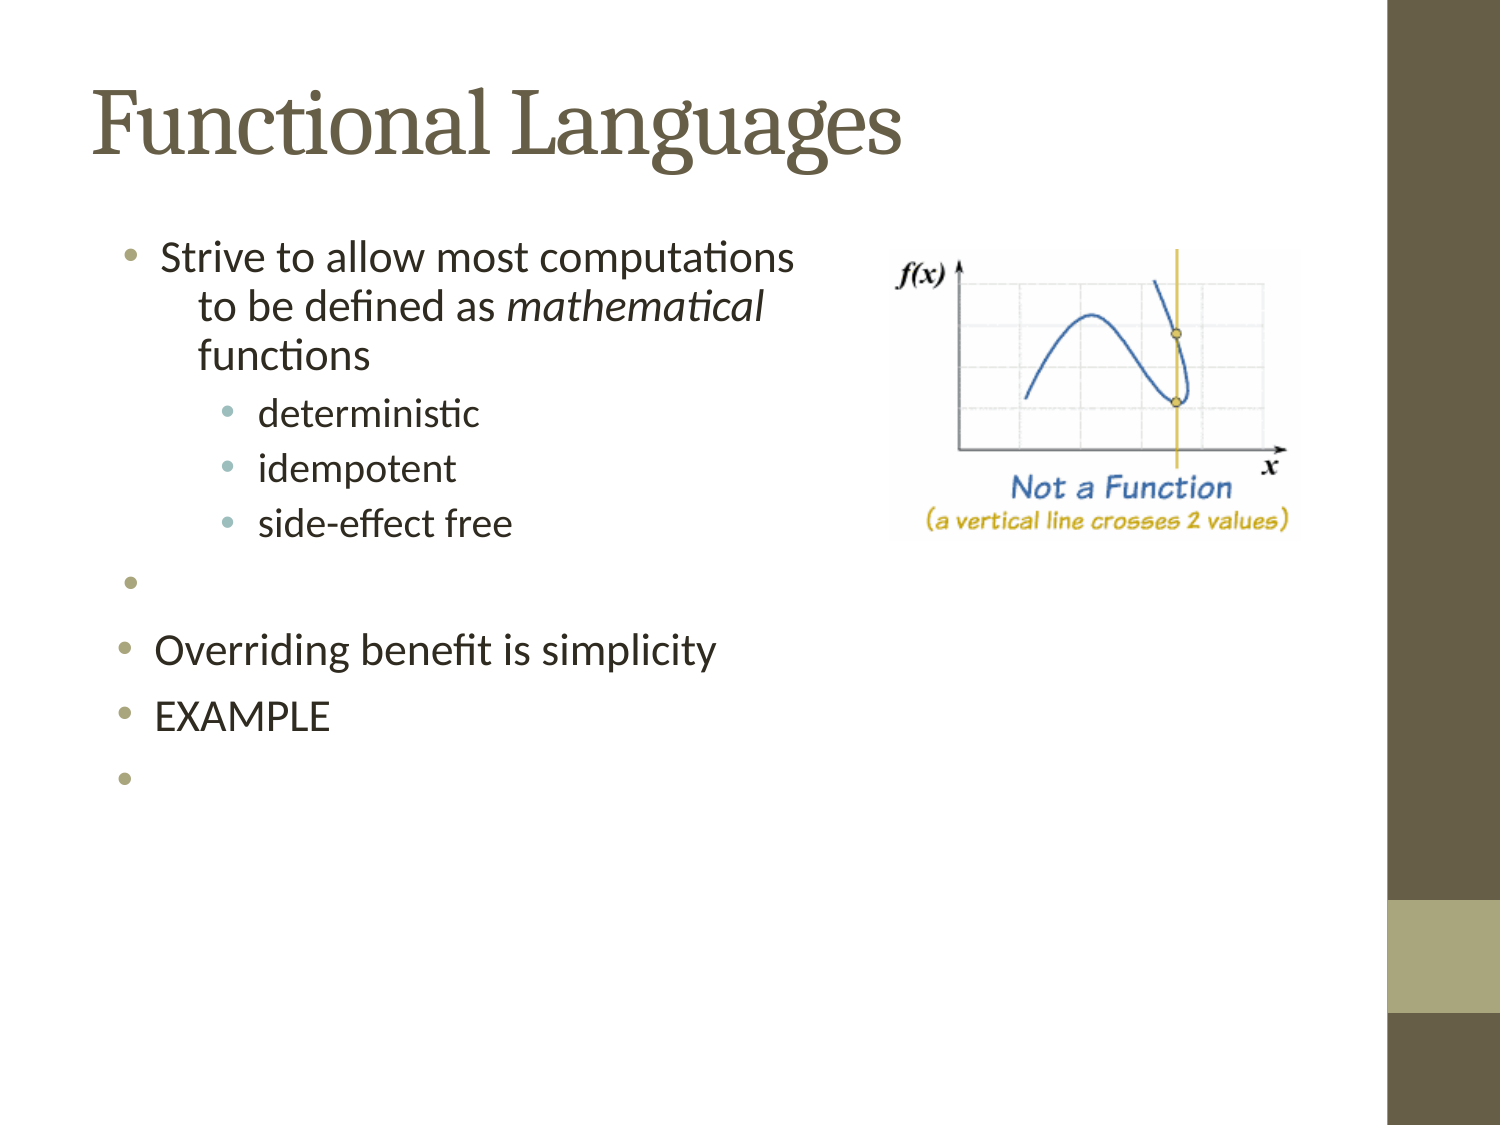

# Functional Languages
Strive to allow most computations to be defined as mathematical functions
deterministic
idempotent
side-effect free
Overriding benefit is simplicity
EXAMPLE